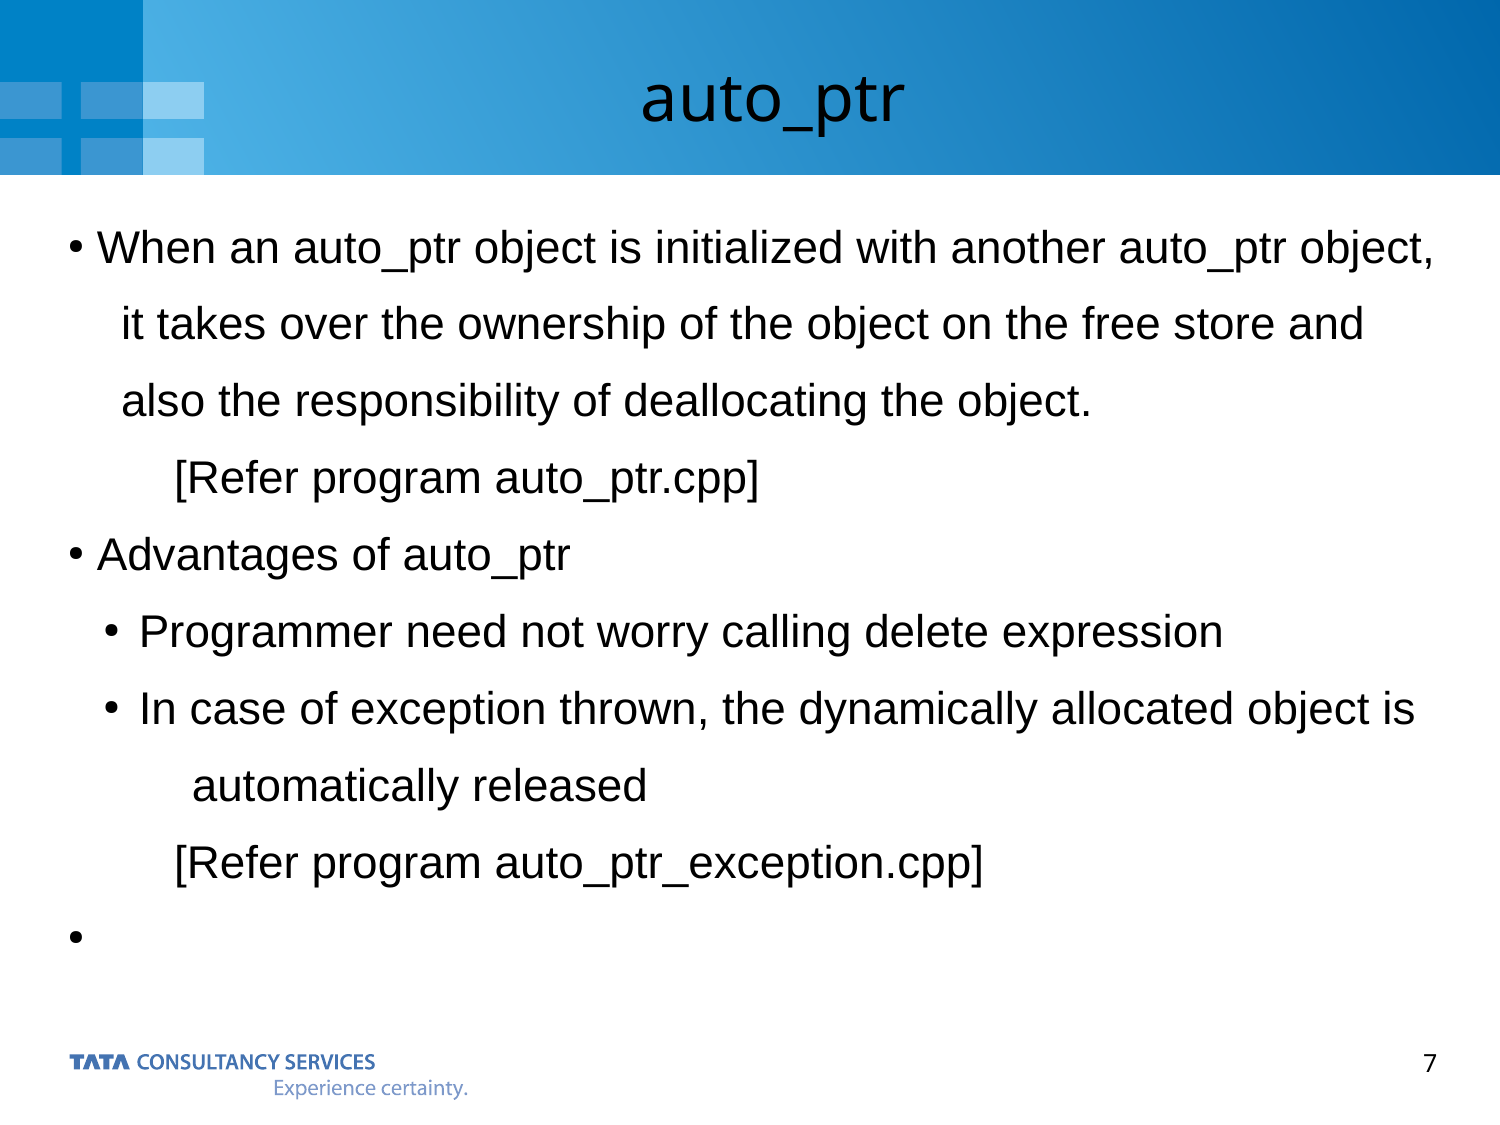

auto_ptr
 When an auto_ptr object is initialized with another auto_ptr object, it takes over the ownership of the object on the free store and also the responsibility of deallocating the object.
[Refer program auto_ptr.cpp]
 Advantages of auto_ptr
Programmer need not worry calling delete expression
In case of exception thrown, the dynamically allocated object is automatically released
[Refer program auto_ptr_exception.cpp]